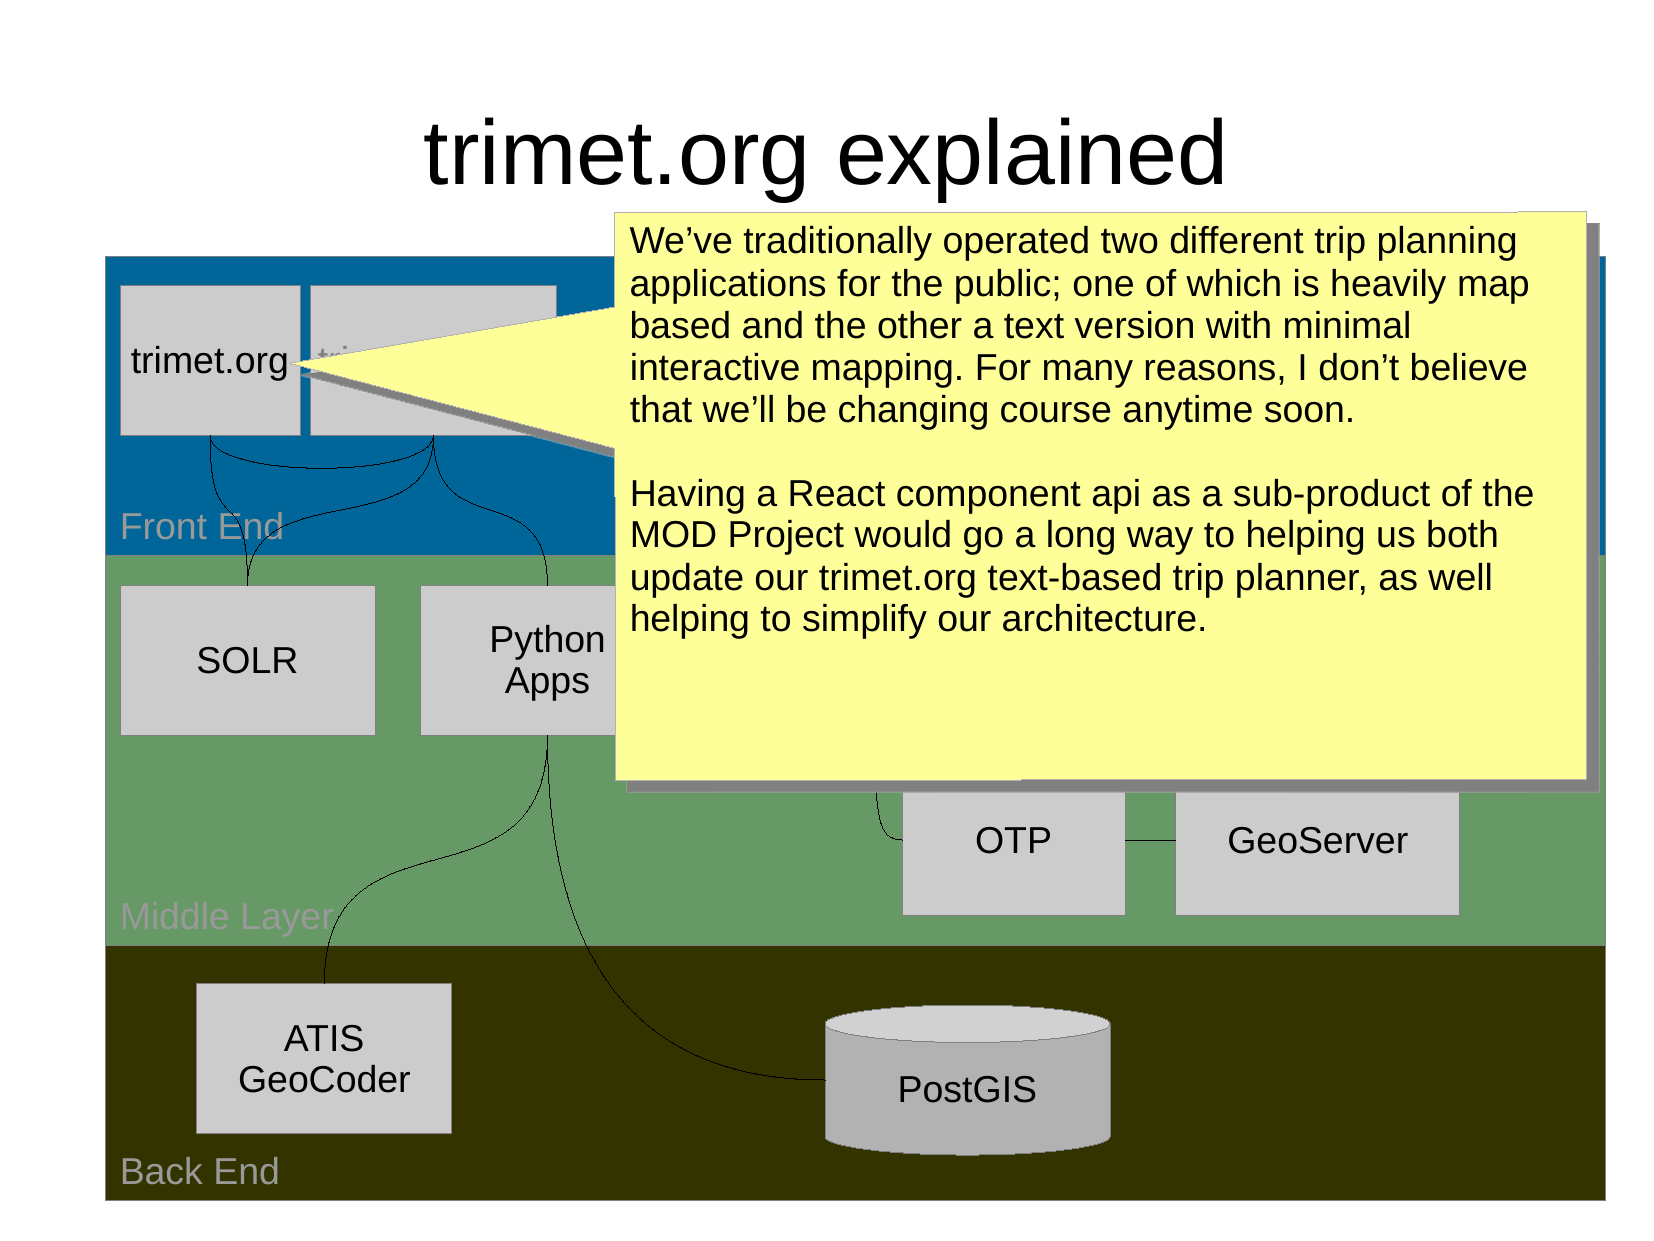

# trimet.org explained
We’ve traditionally operated two different trip planning applications for the public; one of which is heavily map based and the other a text version with minimal interactive mapping. For many reasons, I don’t believe that we’ll be changing course anytime soon.
Having a React component api as a sub-product of the MOD Project would go a long way to helping us both update our trimet.org text-based trip planner, as well helping to simplify our architecture.
Front End
trimet.org
trimet.org/ride
Middle Layer
SOLR
Python
Apps
OTP
GeoServer
Back End
ATIS
GeoCoder
PostGIS